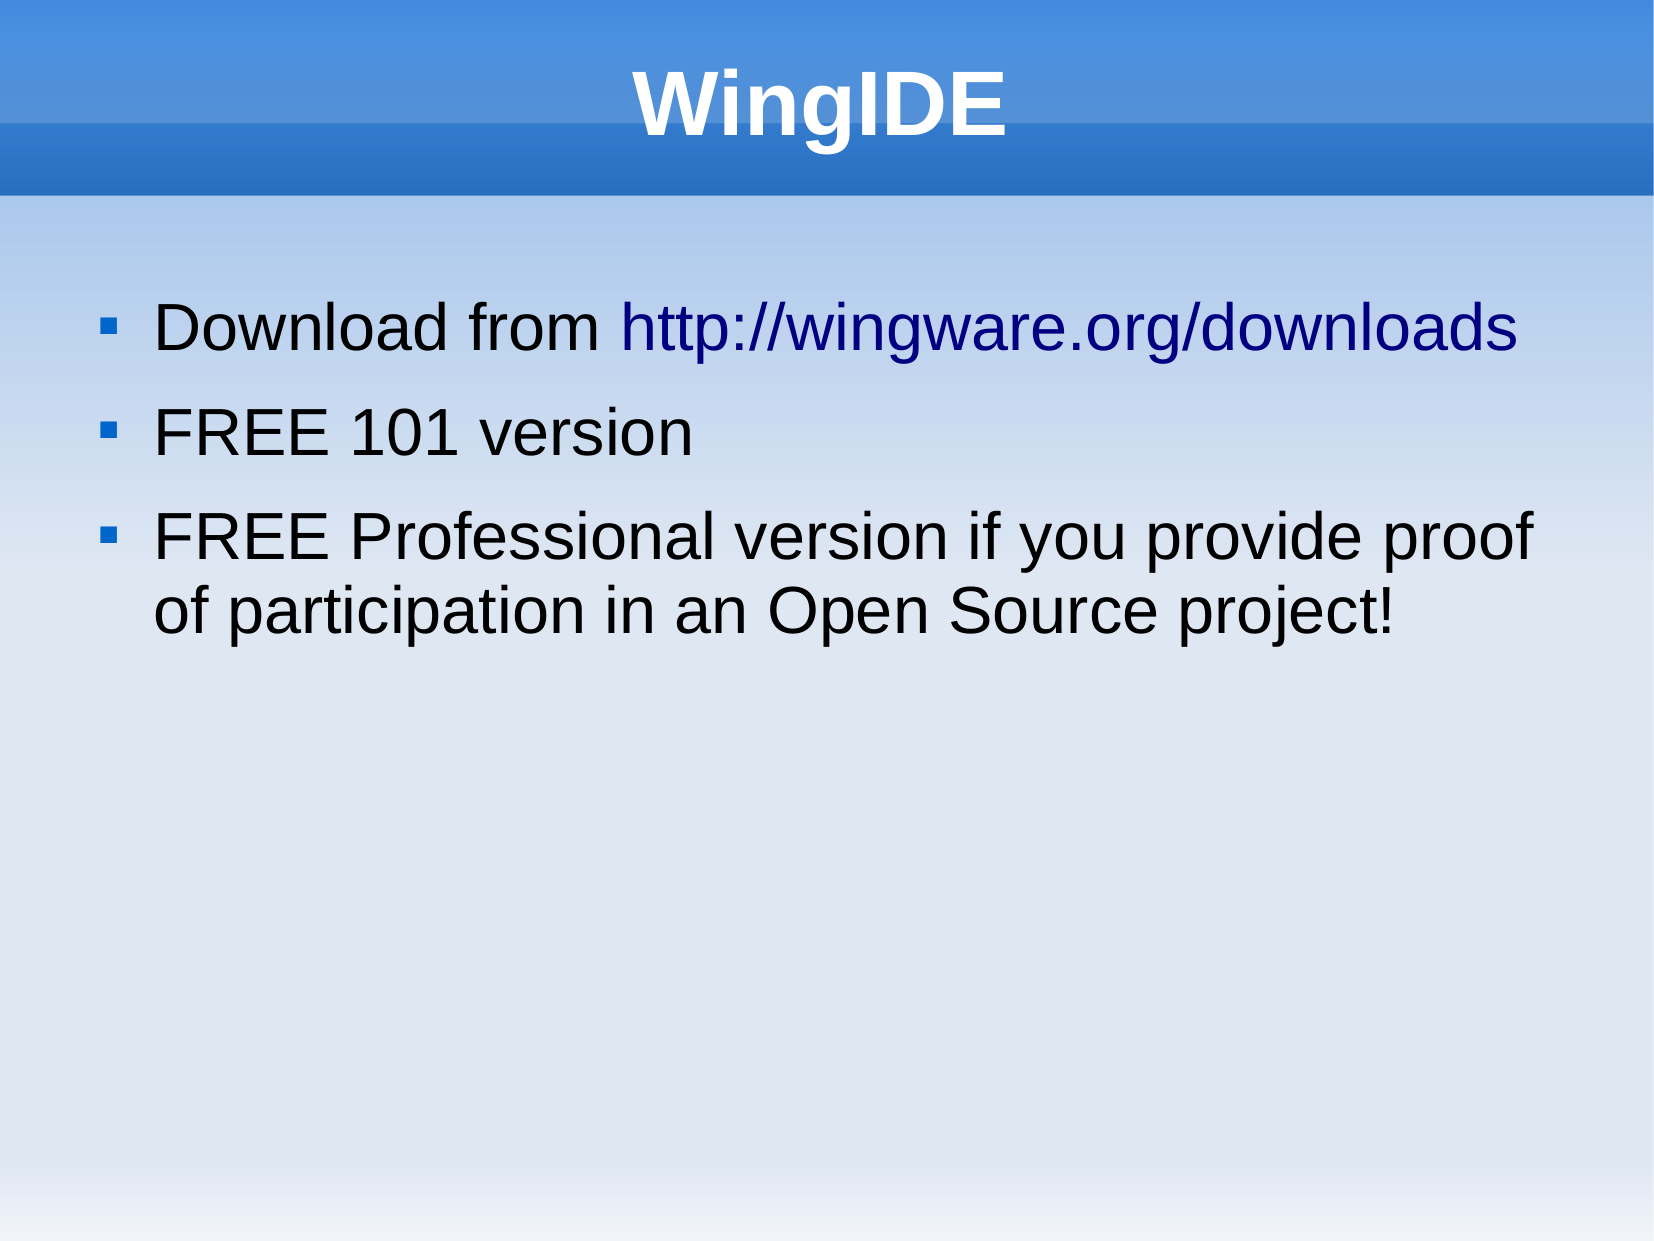

# WingIDE
Download from http://wingware.org/downloads
FREE 101 version
FREE Professional version if you provide proof of participation in an Open Source project!